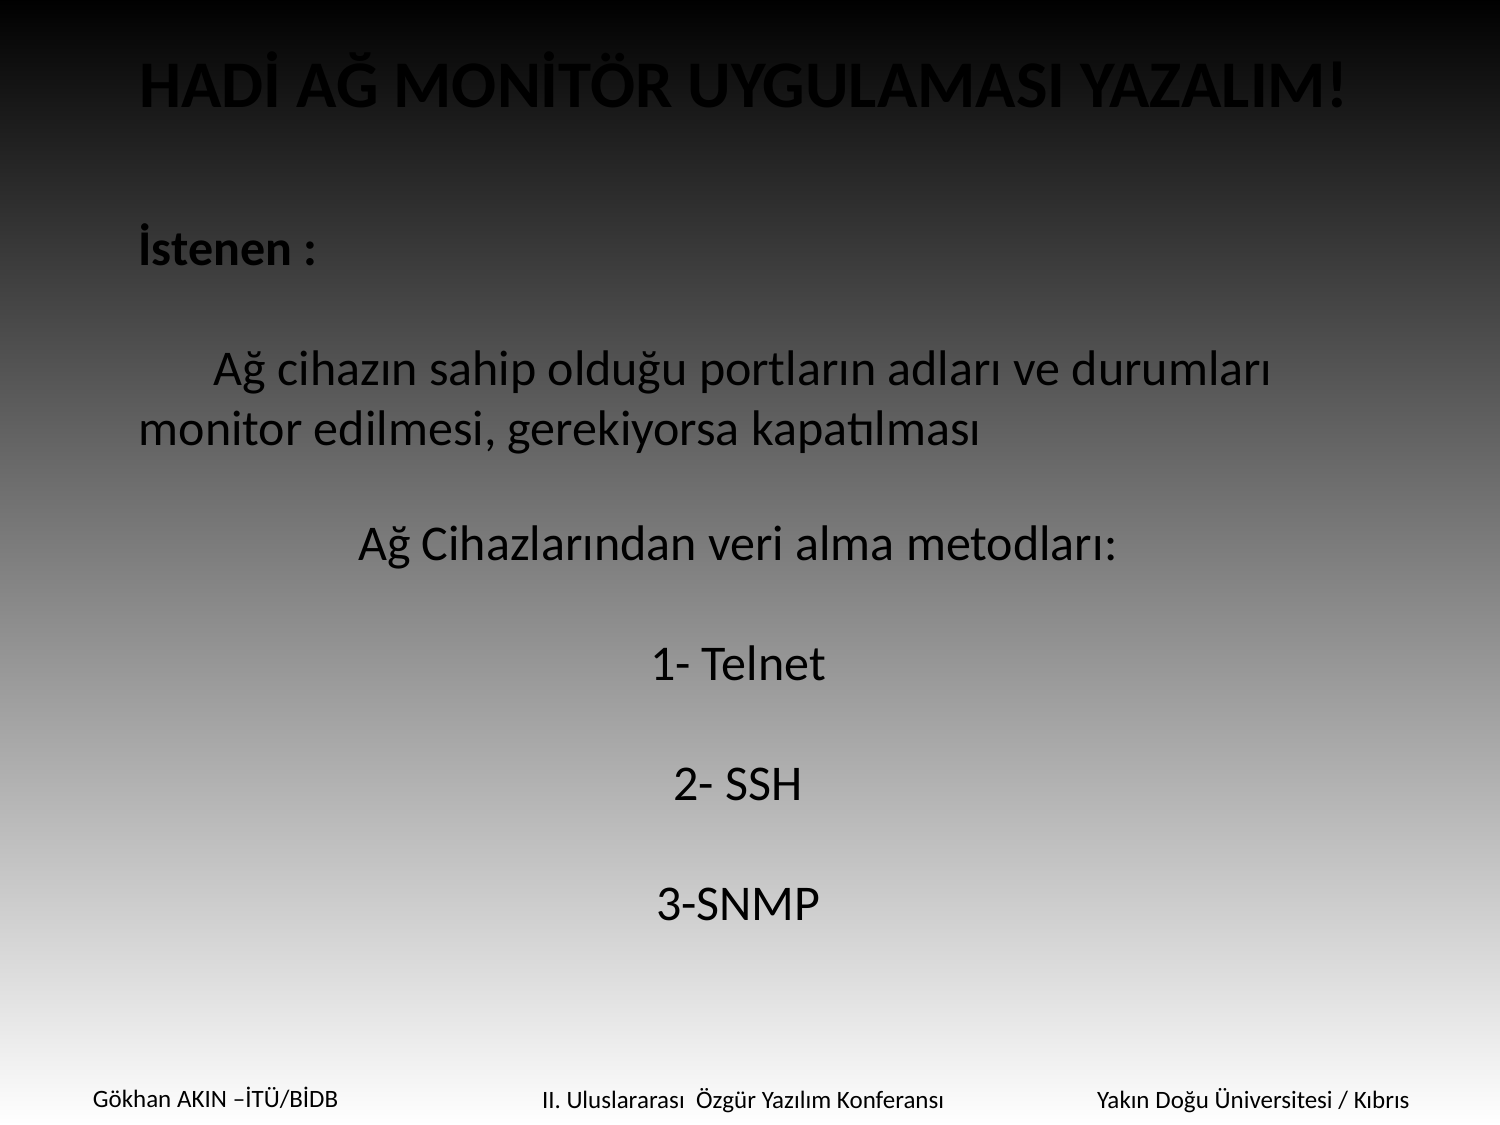

HADİ AĞ MONİTÖR UYGULAMASI YAZALIM!
İstenen :
	Ağ cihazın sahip olduğu portların adları ve durumları
monitor edilmesi, gerekiyorsa kapatılması
Ağ Cihazlarından veri alma metodları:
1- Telnet
2- SSH
3-SNMP